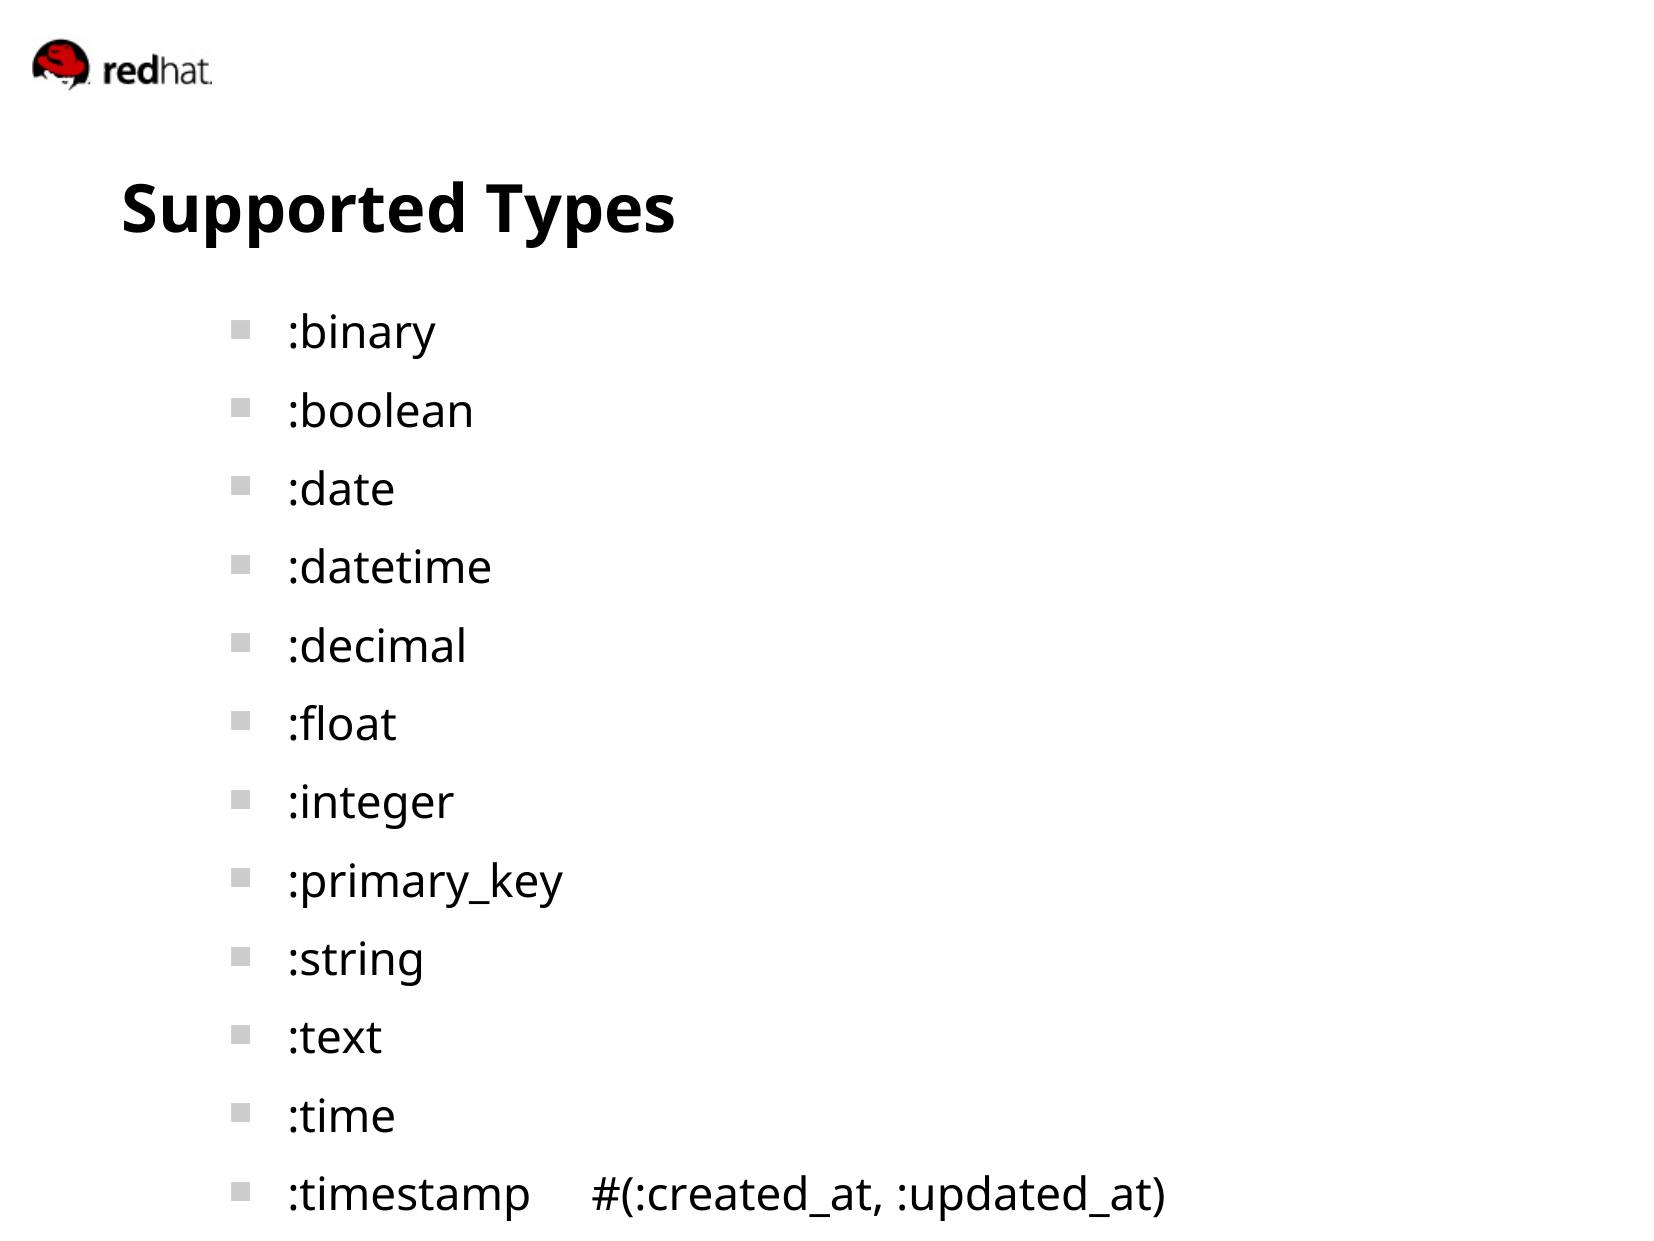

# Supported Types
:binary
:boolean
:date
:datetime
:decimal
:float
:integer
:primary_key
:string
:text
:time
:timestamp #(:created_at, :updated_at)